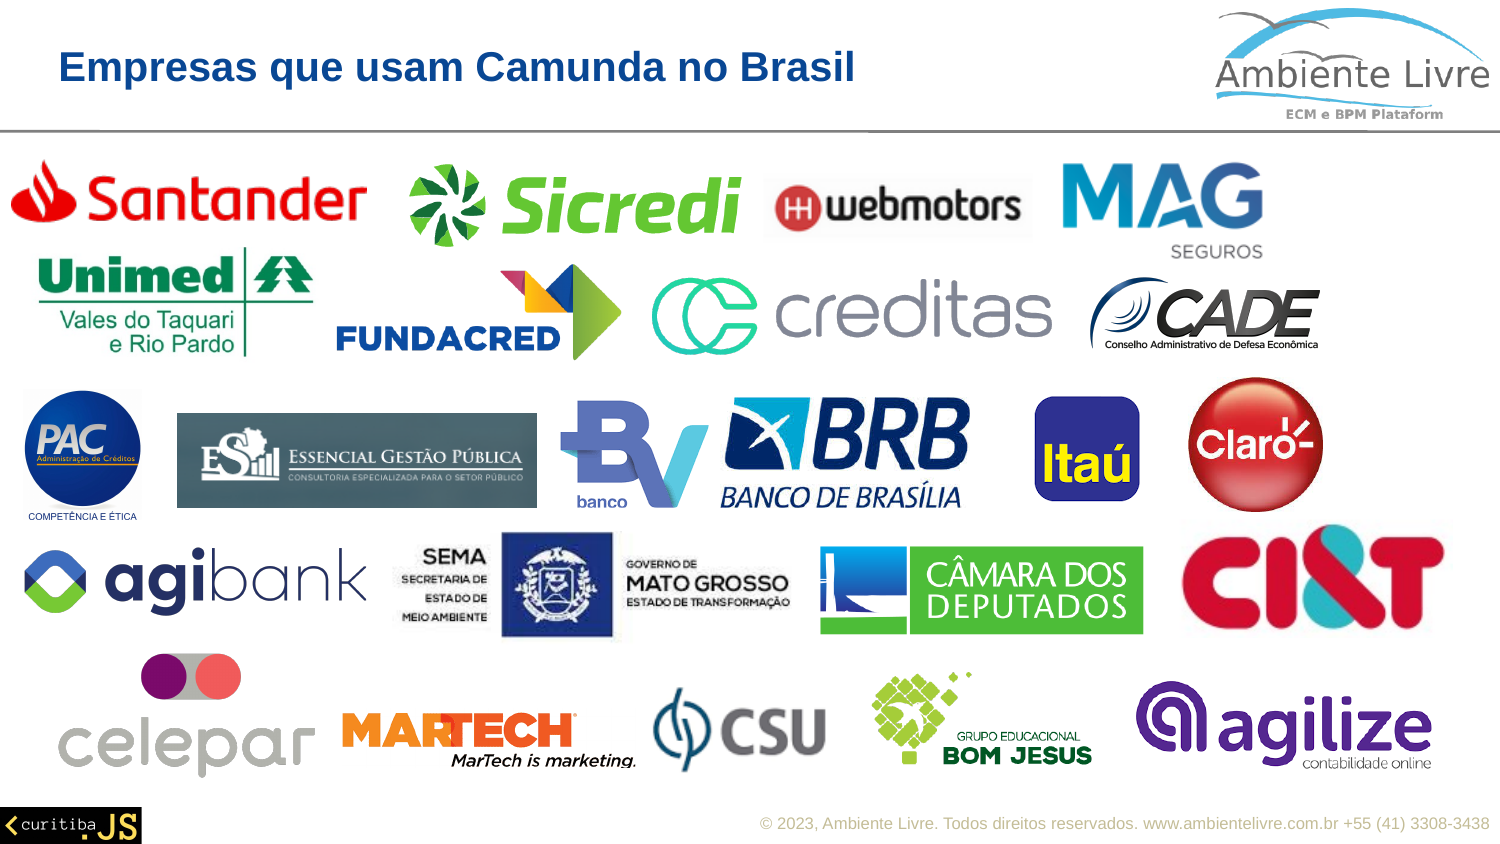

# Empresas que usam Camunda no Brasil